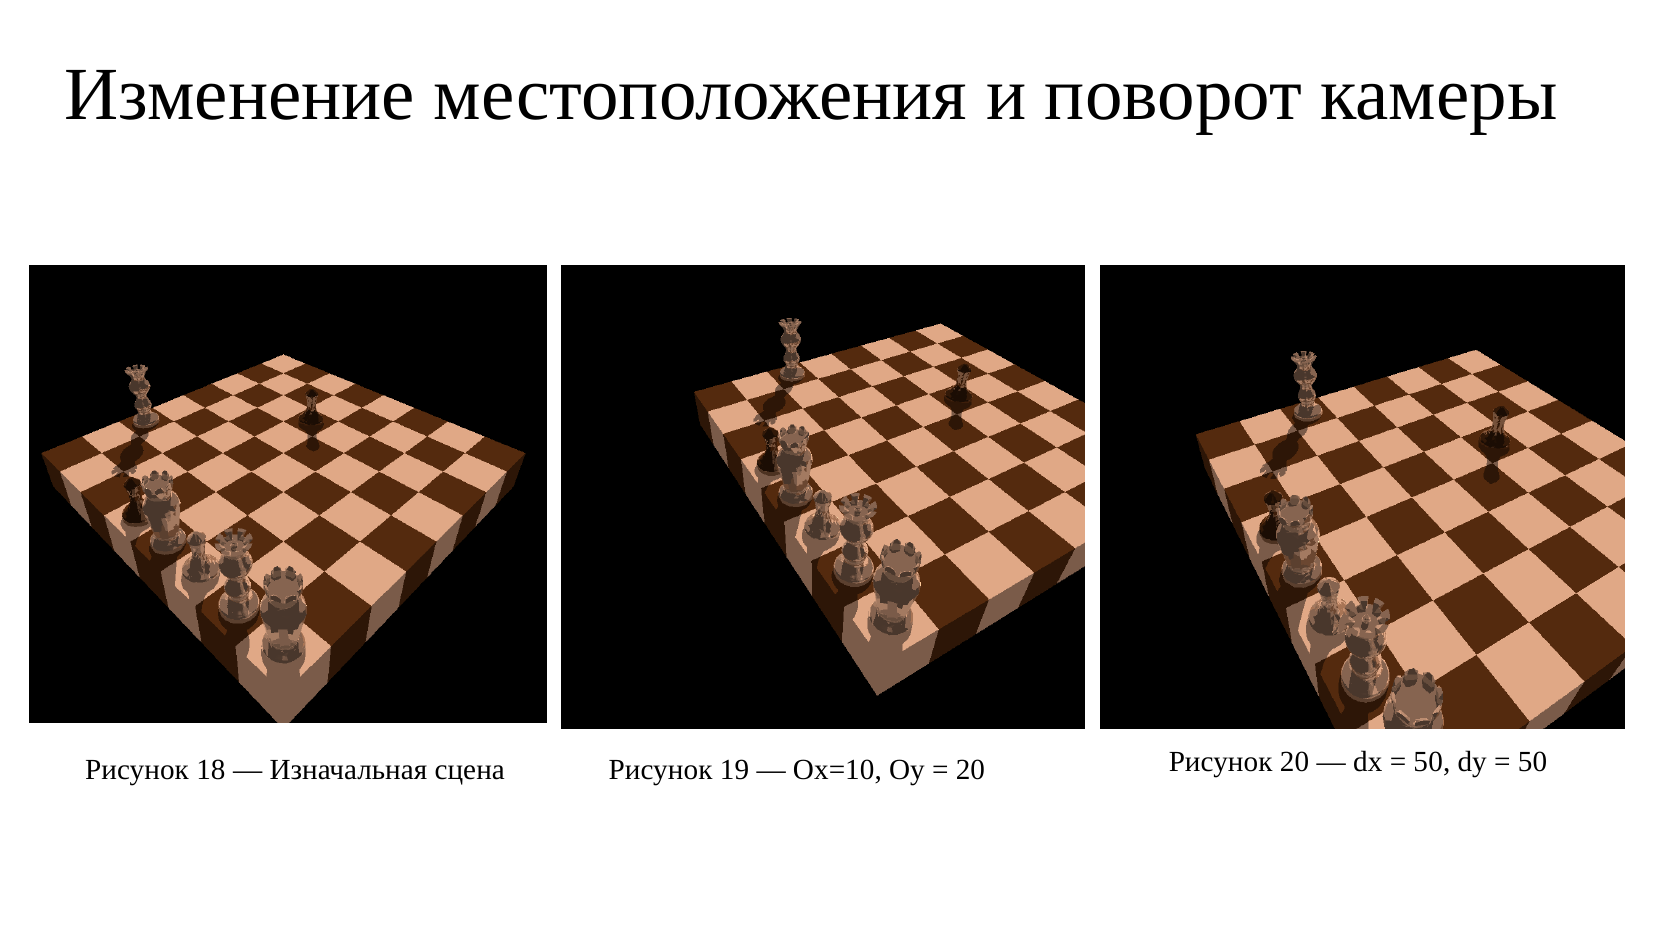

# Изменение местоположения и поворот камеры
Рисунок 20 — dx = 50, dy = 50
Рисунок 18 — Изначальная сцена
Рисунок 19 — Ox=10, Oy = 20